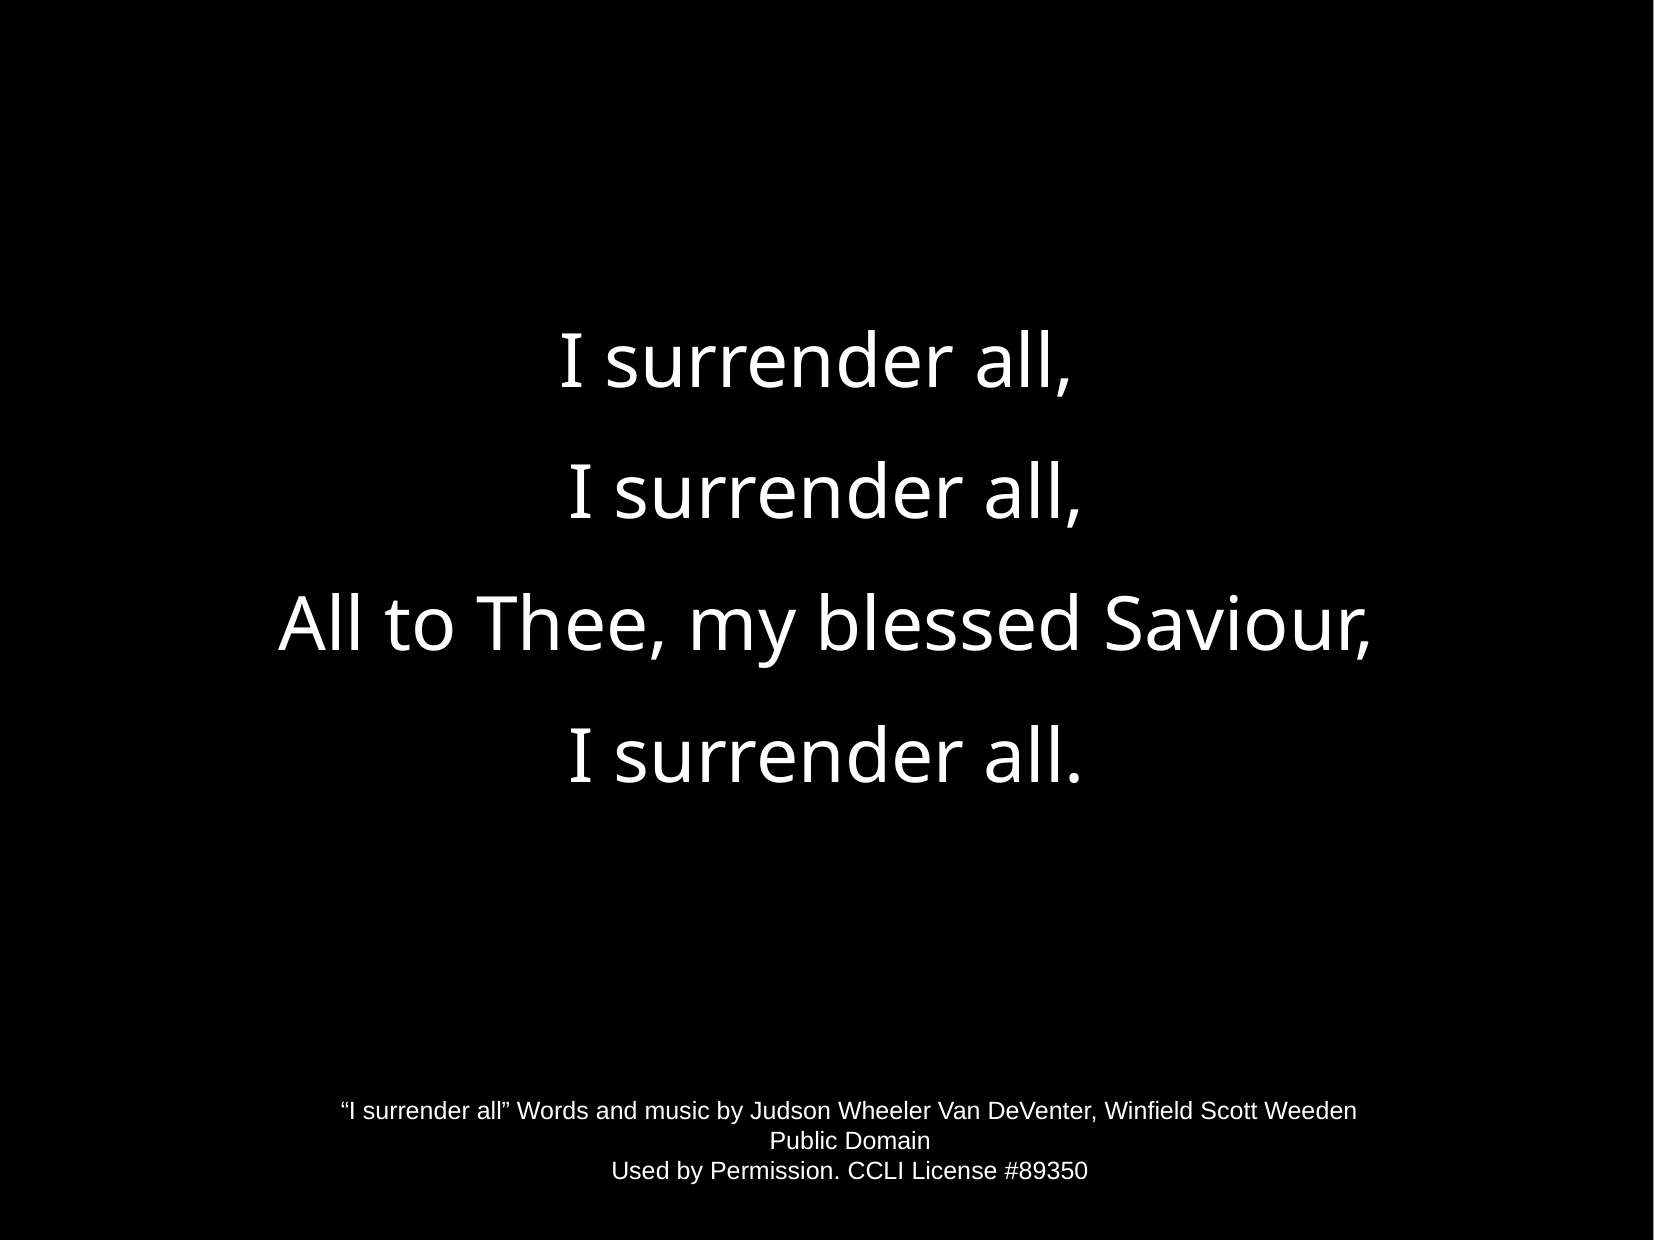

#
I surrender all,
I surrender all,
All to Thee, my blessed Saviour,
I surrender all.
“I surrender all” Words and music by Judson Wheeler Van DeVenter, Winfield Scott Weeden
Public Domain
Used by Permission. CCLI License #89350